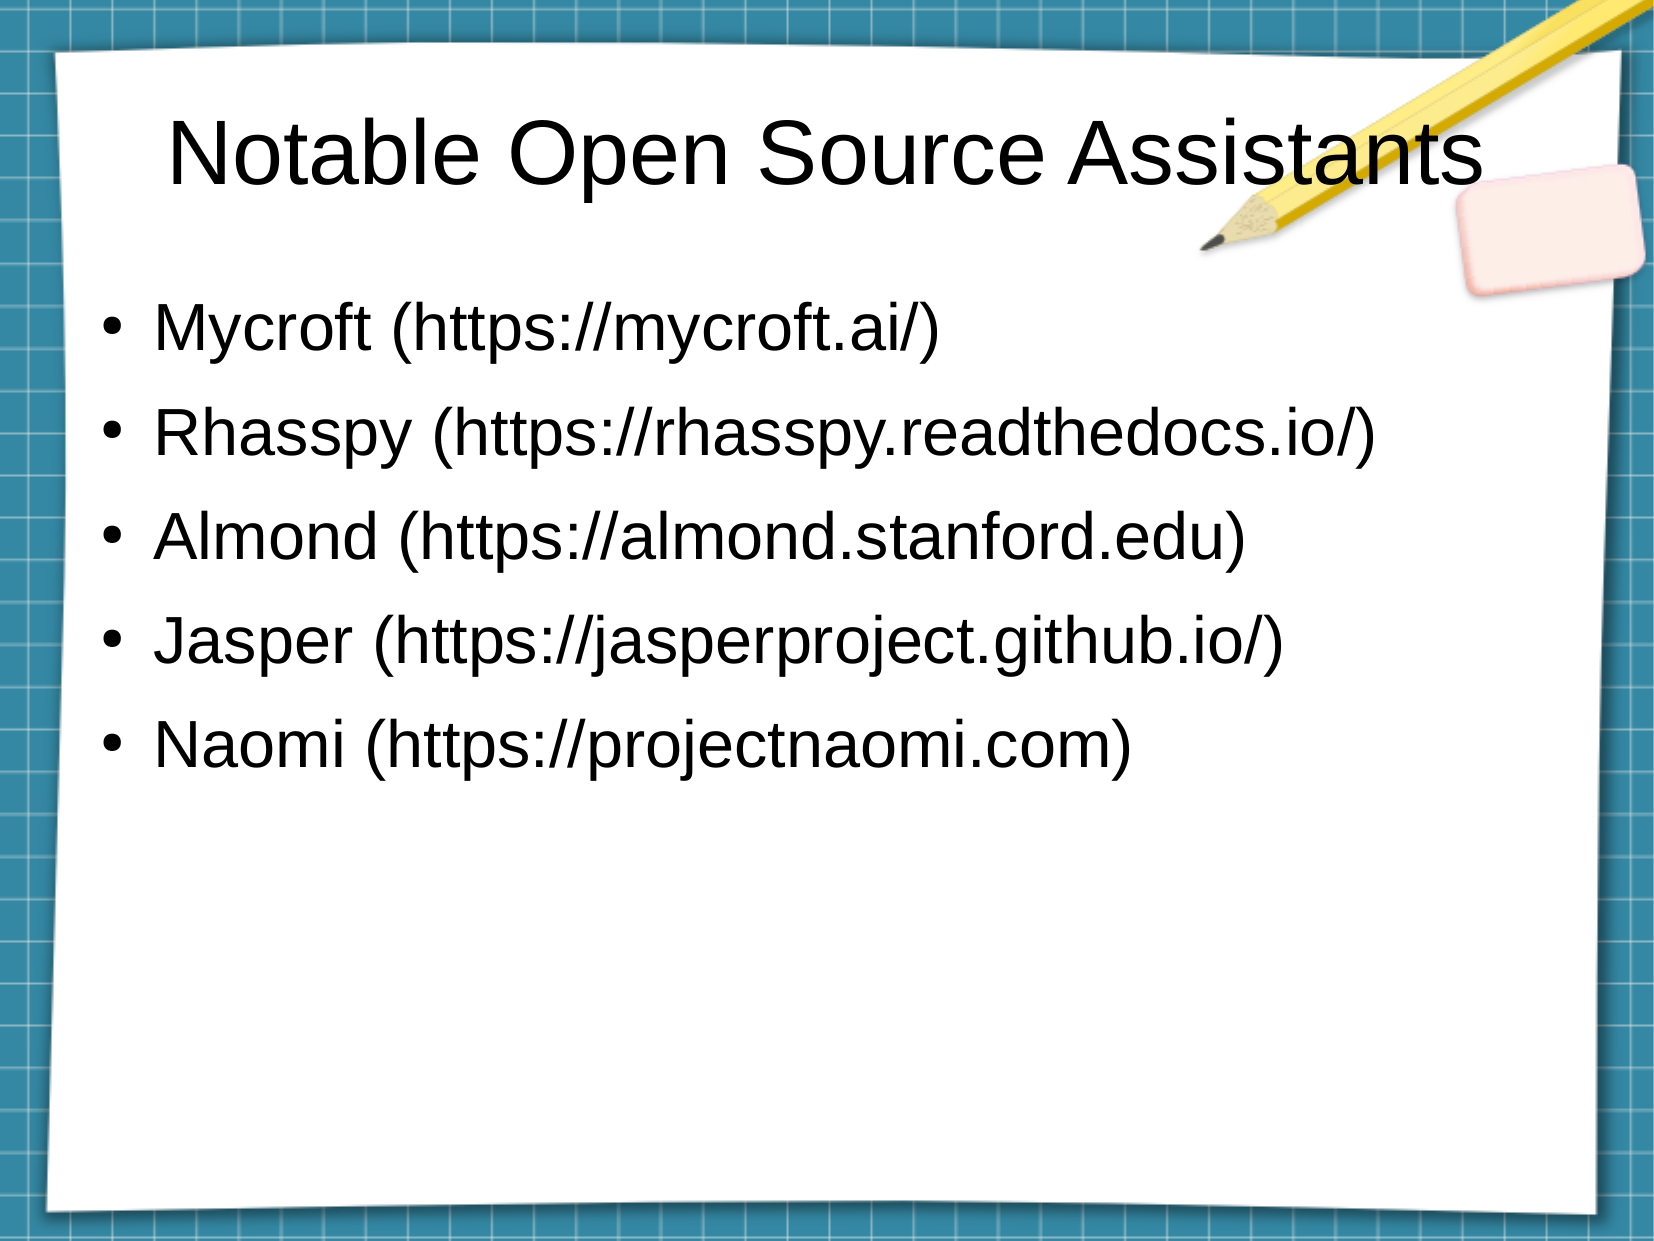

# Notable Open Source Assistants
Mycroft (https://mycroft.ai/)
Rhasspy (https://rhasspy.readthedocs.io/)
Almond (https://almond.stanford.edu)
Jasper (https://jasperproject.github.io/)
Naomi (https://projectnaomi.com)